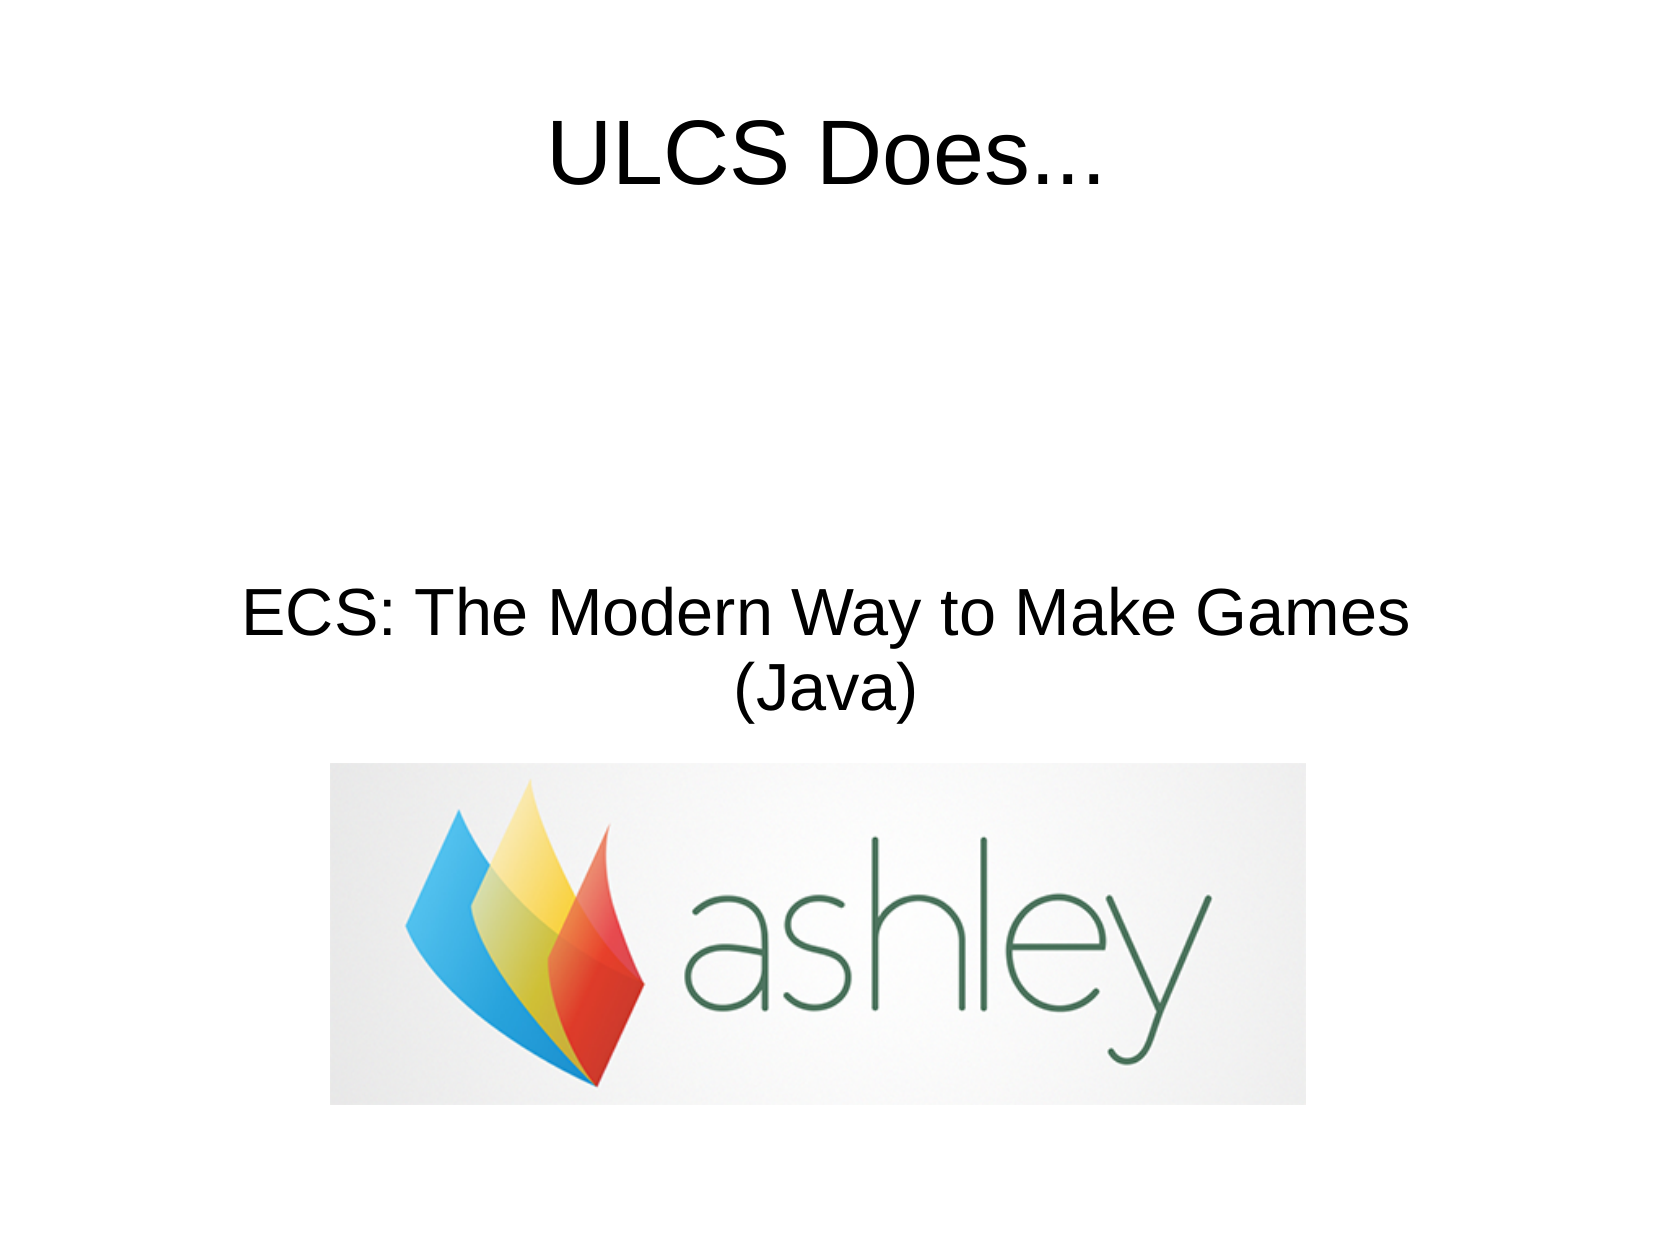

# ULCS Does...
ECS: The Modern Way to Make Games
(Java)